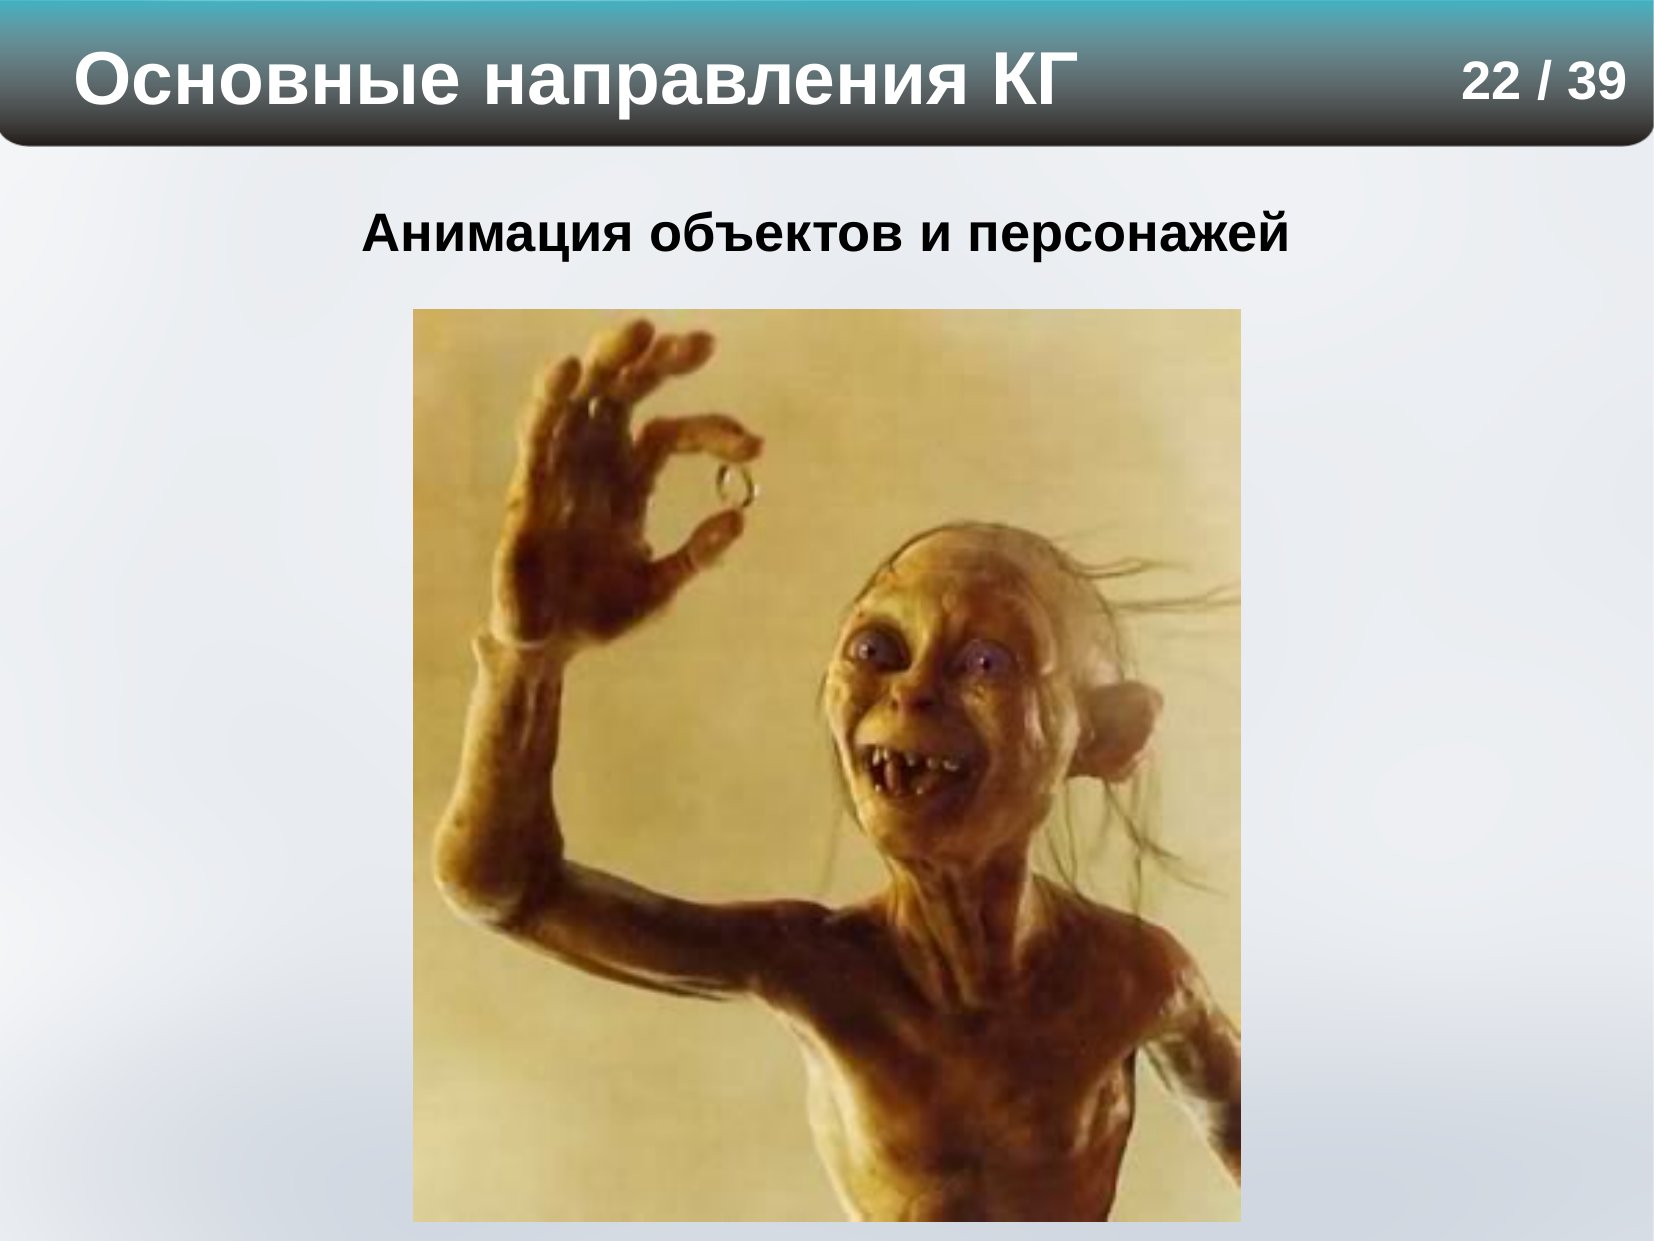

Основные направления КГ
Анимация объектов и персонажей